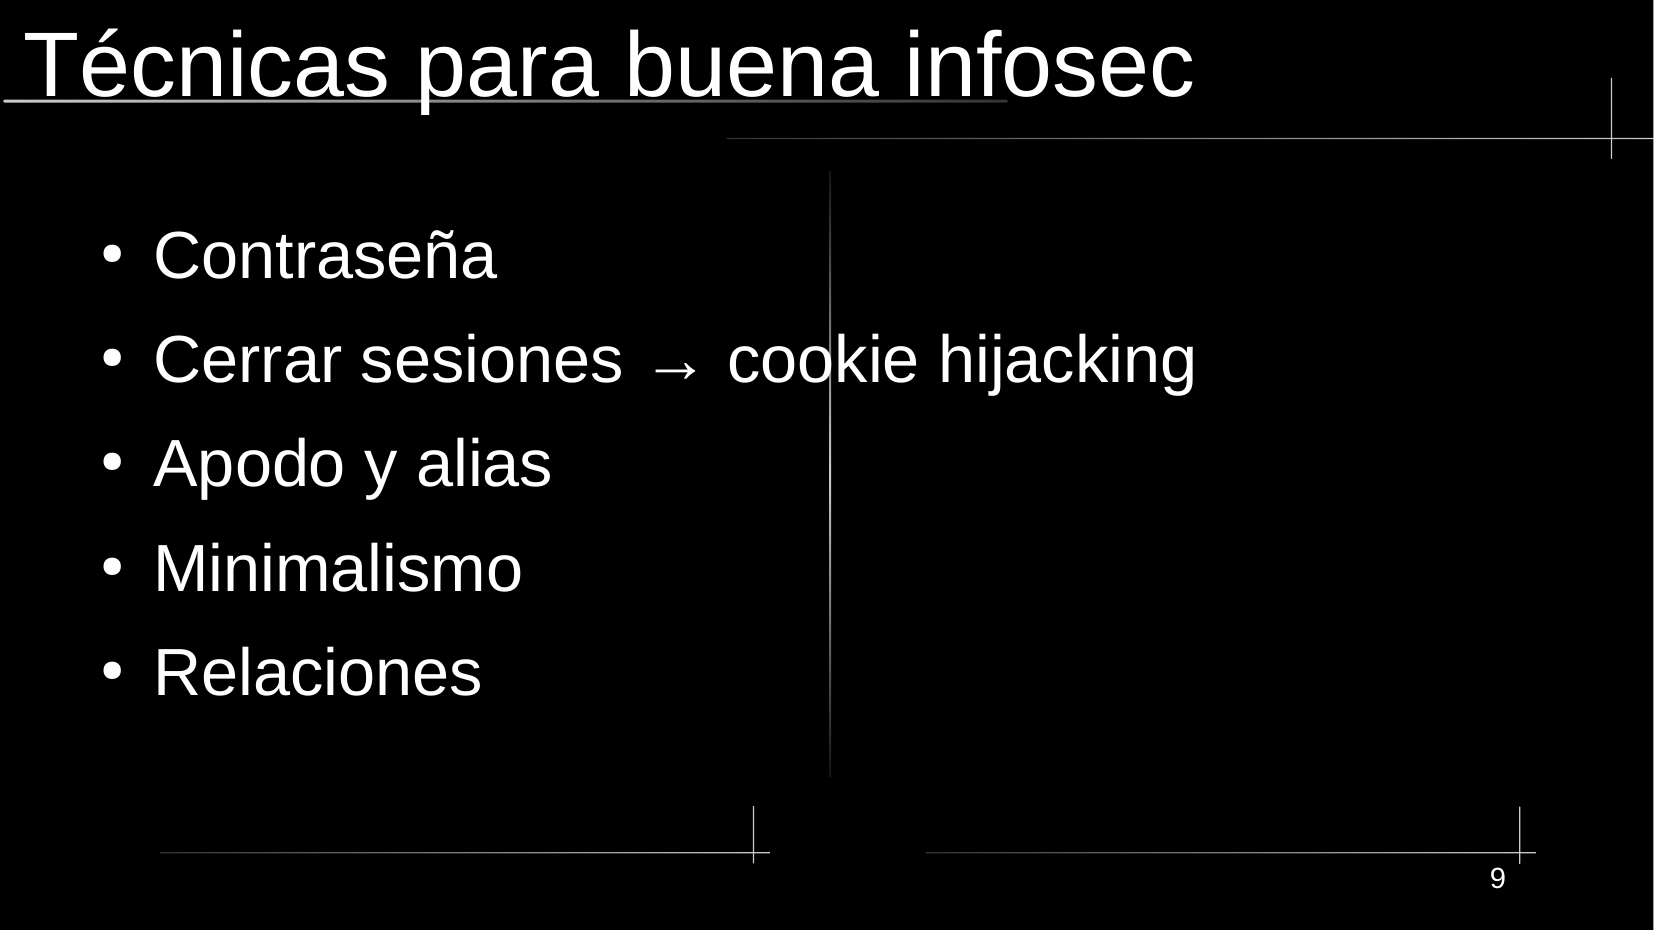

# Técnicas para buena infosec
Contraseña
Cerrar sesiones → cookie hijacking
Apodo y alias
Minimalismo
Relaciones
9